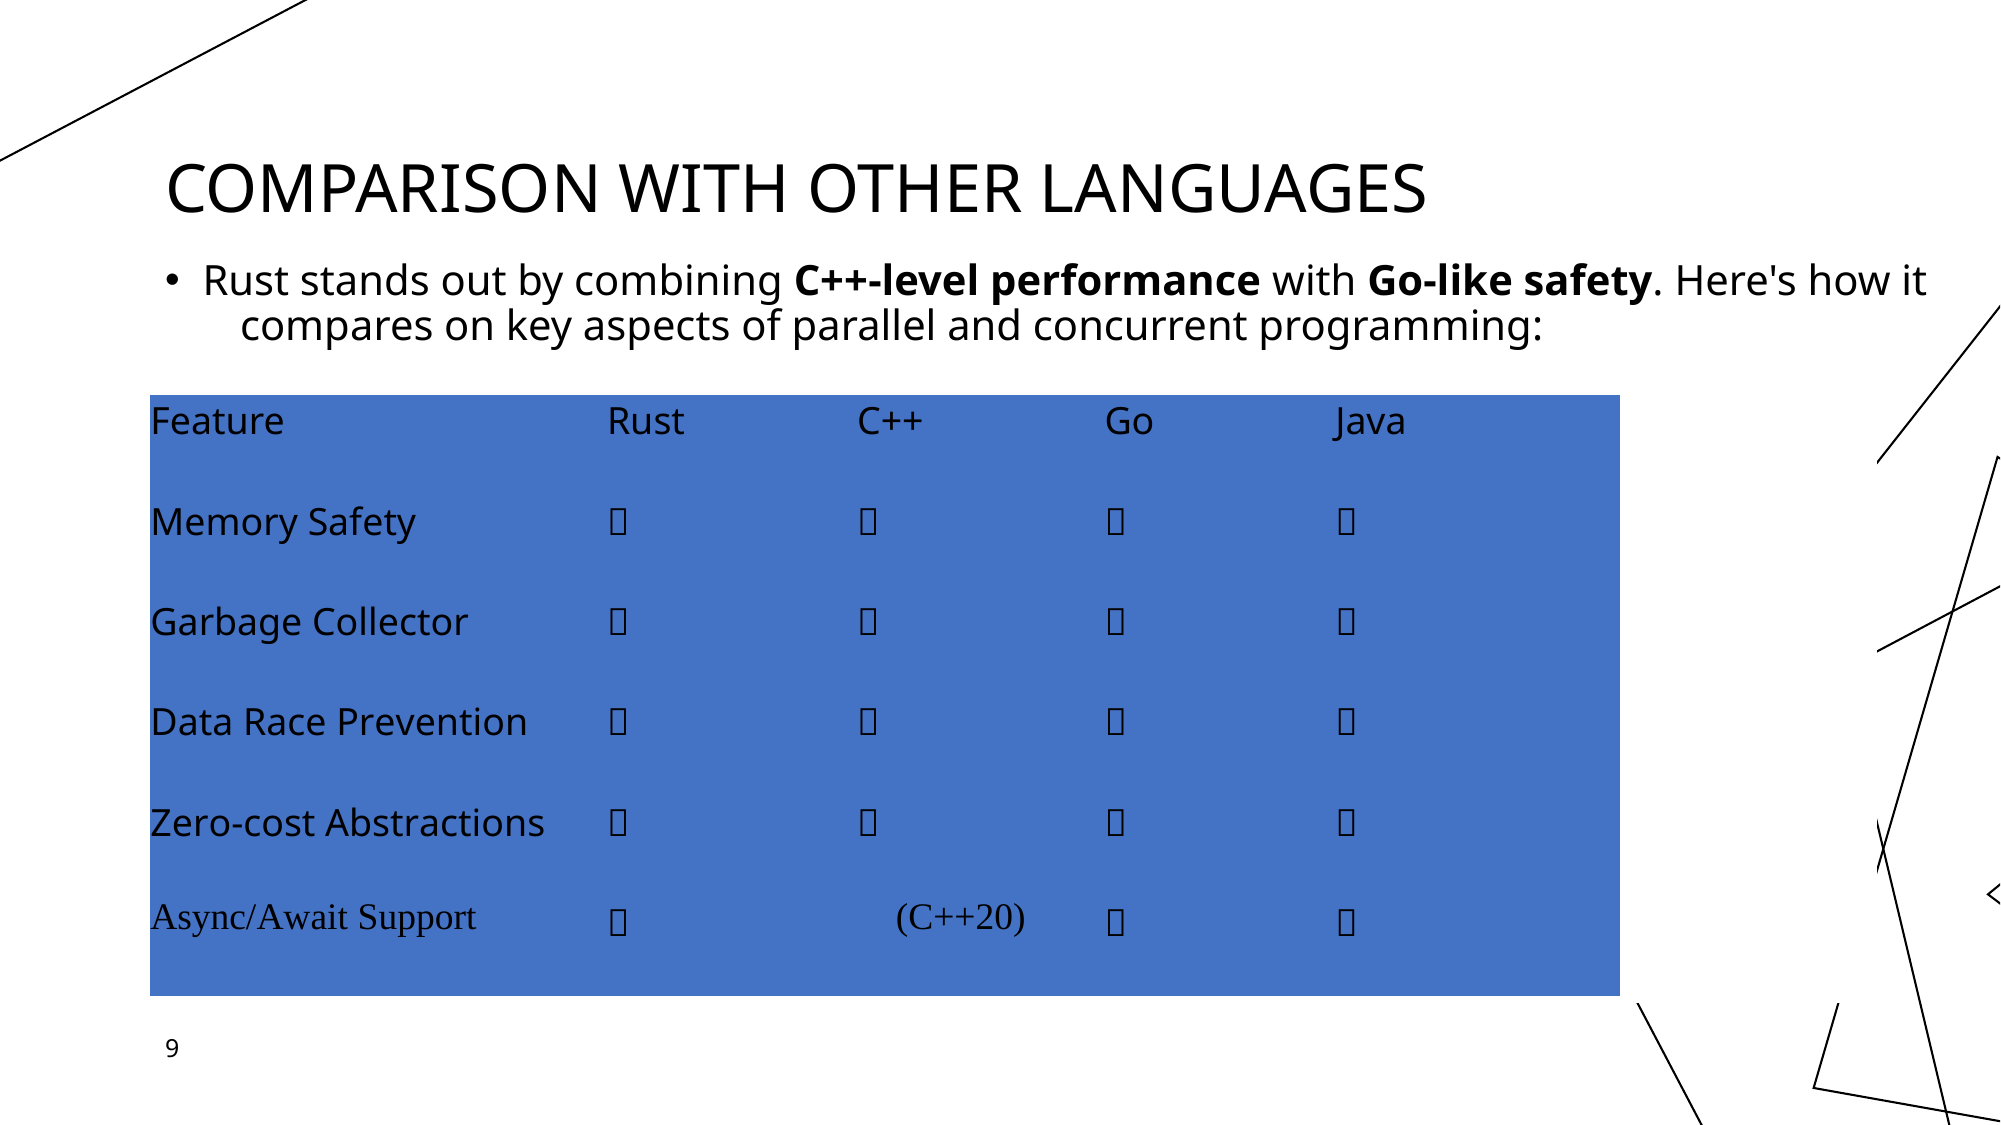

# Comparison with Other Languages
Rust stands out by combining C++-level performance with Go-like safety. Here's how it compares on key aspects of parallel and concurrent programming:
| Feature | Rust | C++ | Go | Java |
| --- | --- | --- | --- | --- |
| Memory Safety | ✅ | ❌ | ✅ | ✅ |
| Garbage Collector | ❌ | ❌ | ✅ | ✅ |
| Data Race Prevention | ✅ | ❌ | ✅ | ✅ |
| Zero-cost Abstractions | ✅ | ✅ | ❌ | ❌ |
| Async/Await Support | ✅ | 🔶 (C++20) | ✅ | ✅ |